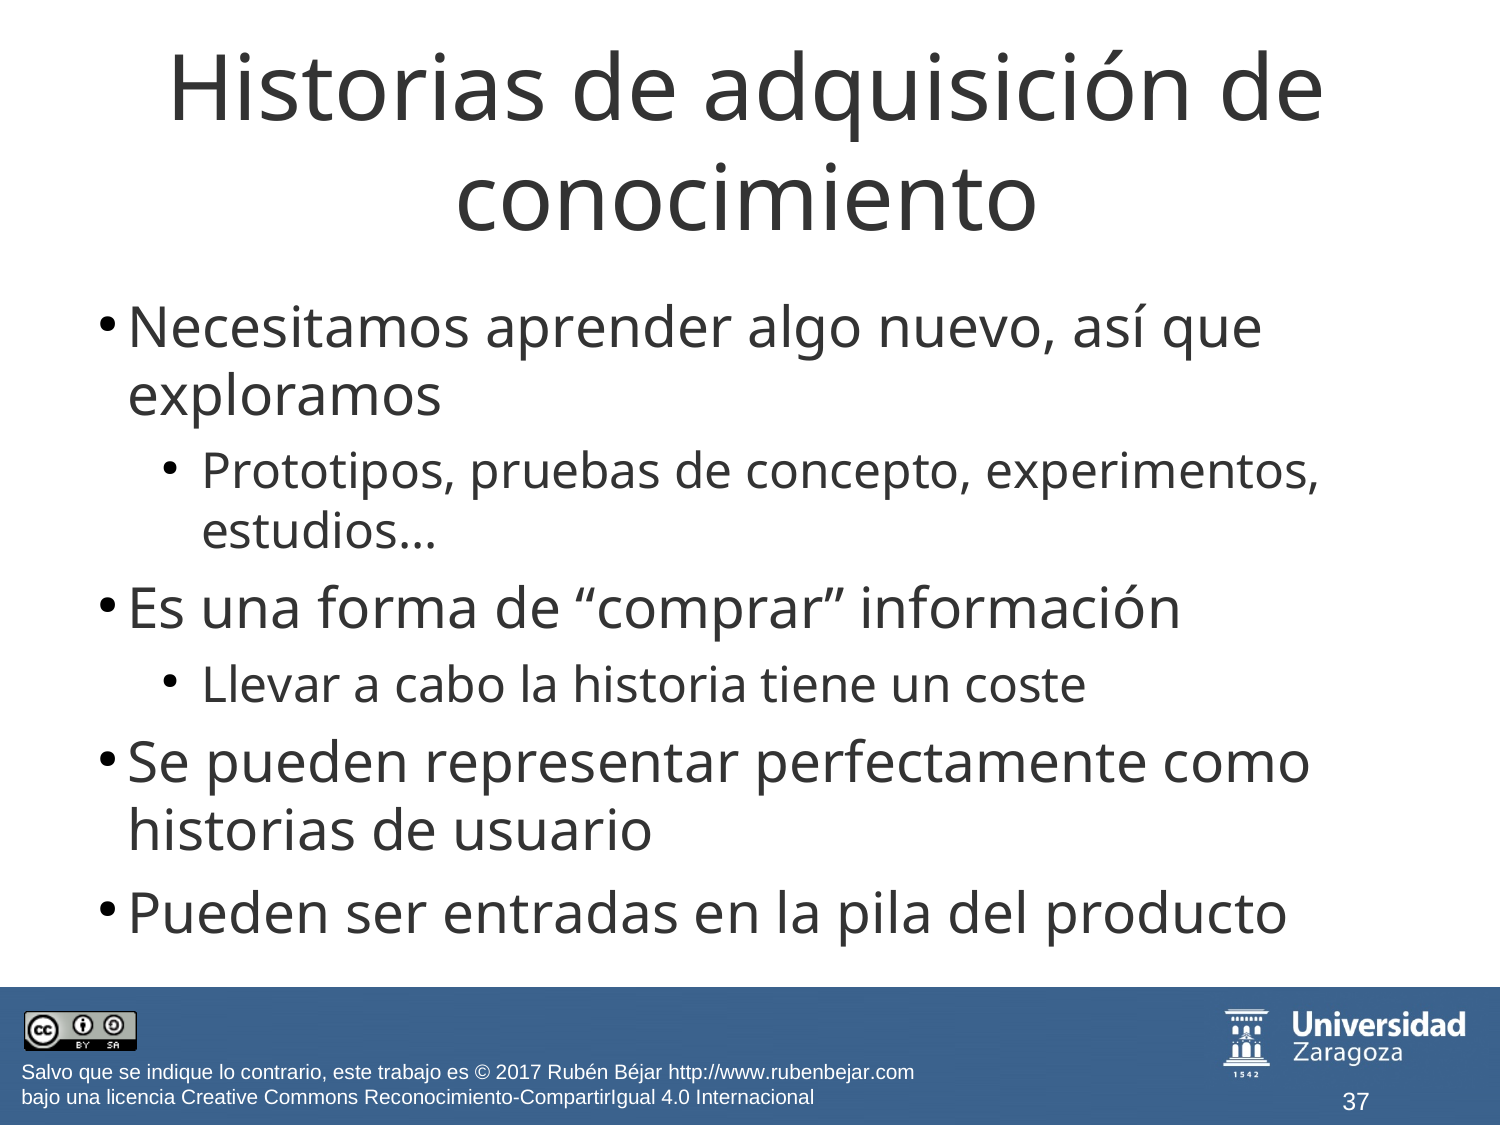

# Historias de adquisición de conocimiento
Necesitamos aprender algo nuevo, así que exploramos
Prototipos, pruebas de concepto, experimentos, estudios...
Es una forma de “comprar” información
Llevar a cabo la historia tiene un coste
Se pueden representar perfectamente como historias de usuario
Pueden ser entradas en la pila del producto